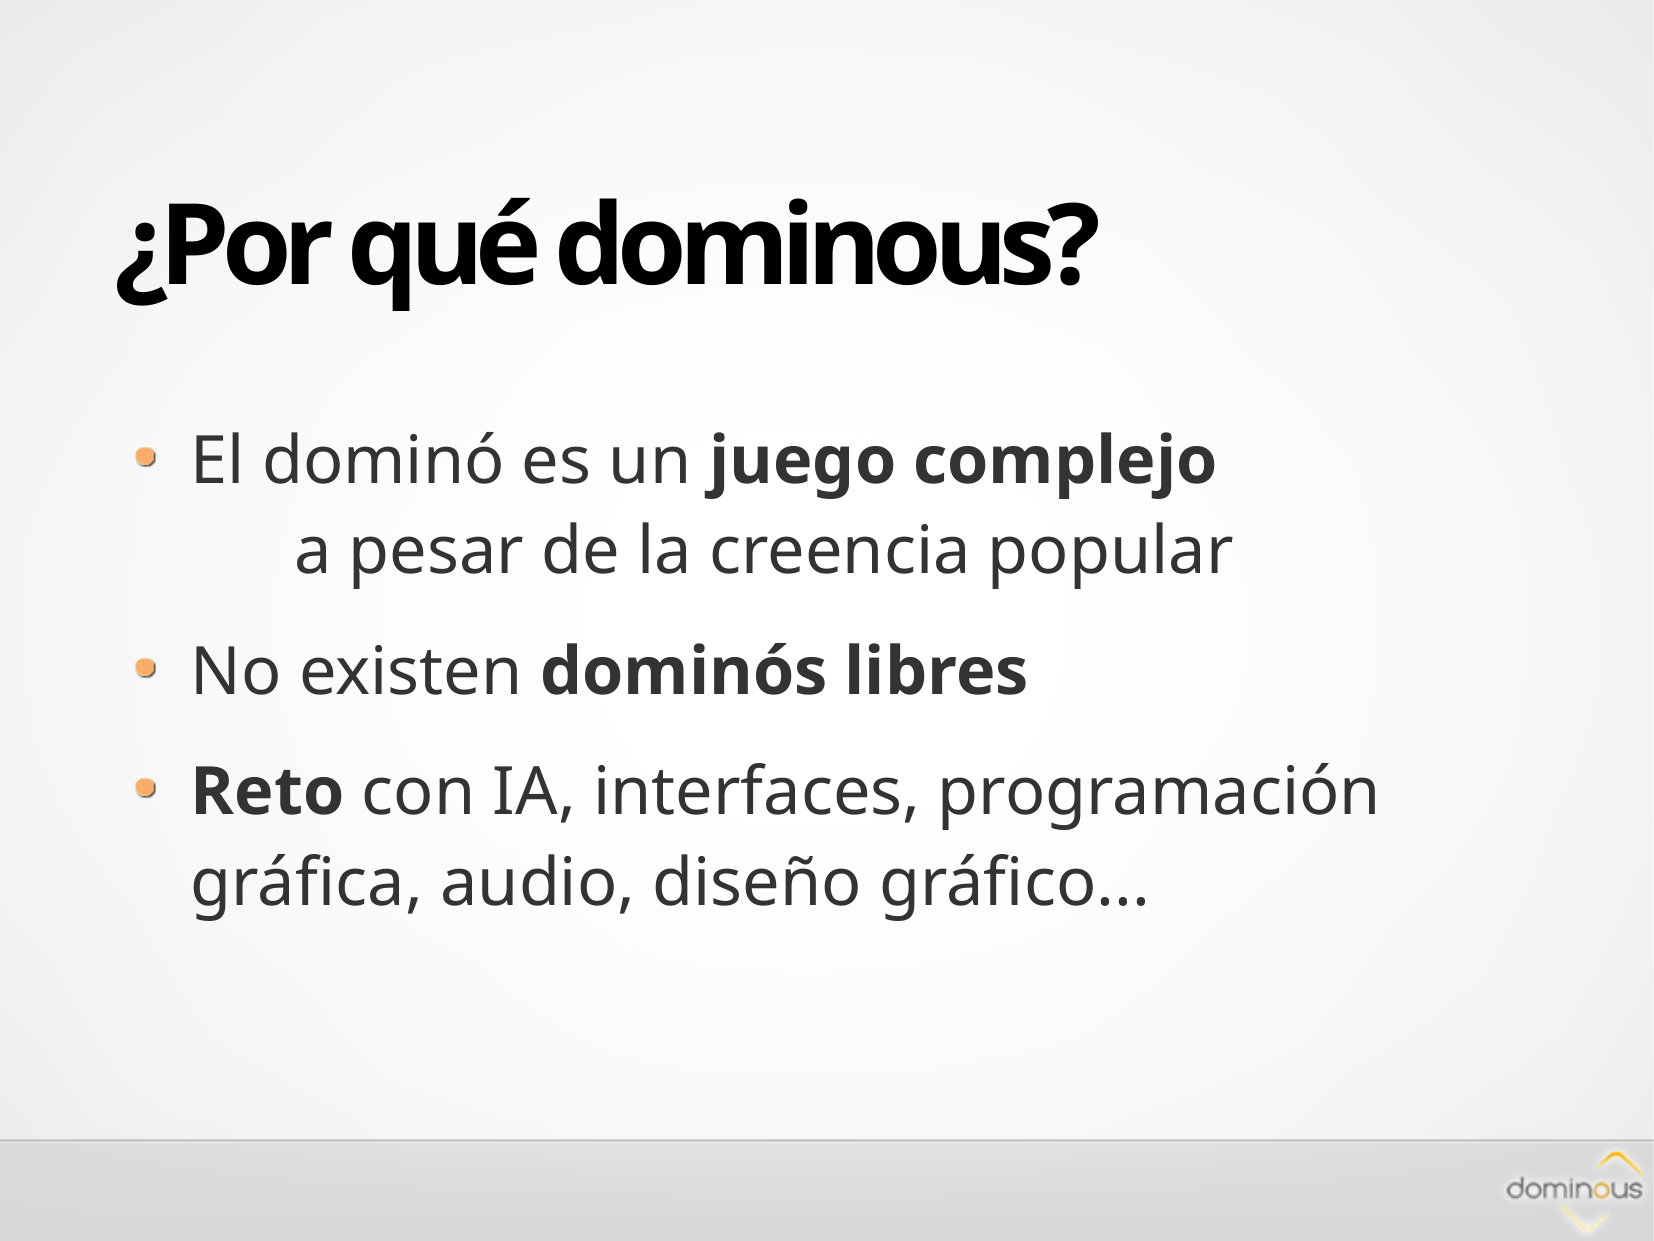

¿Por qué dominous?
El dominó es un juego complejo
 a pesar de la creencia popular
No existen dominós libres
Reto con IA, interfaces, programación gráfica, audio, diseño gráfico...